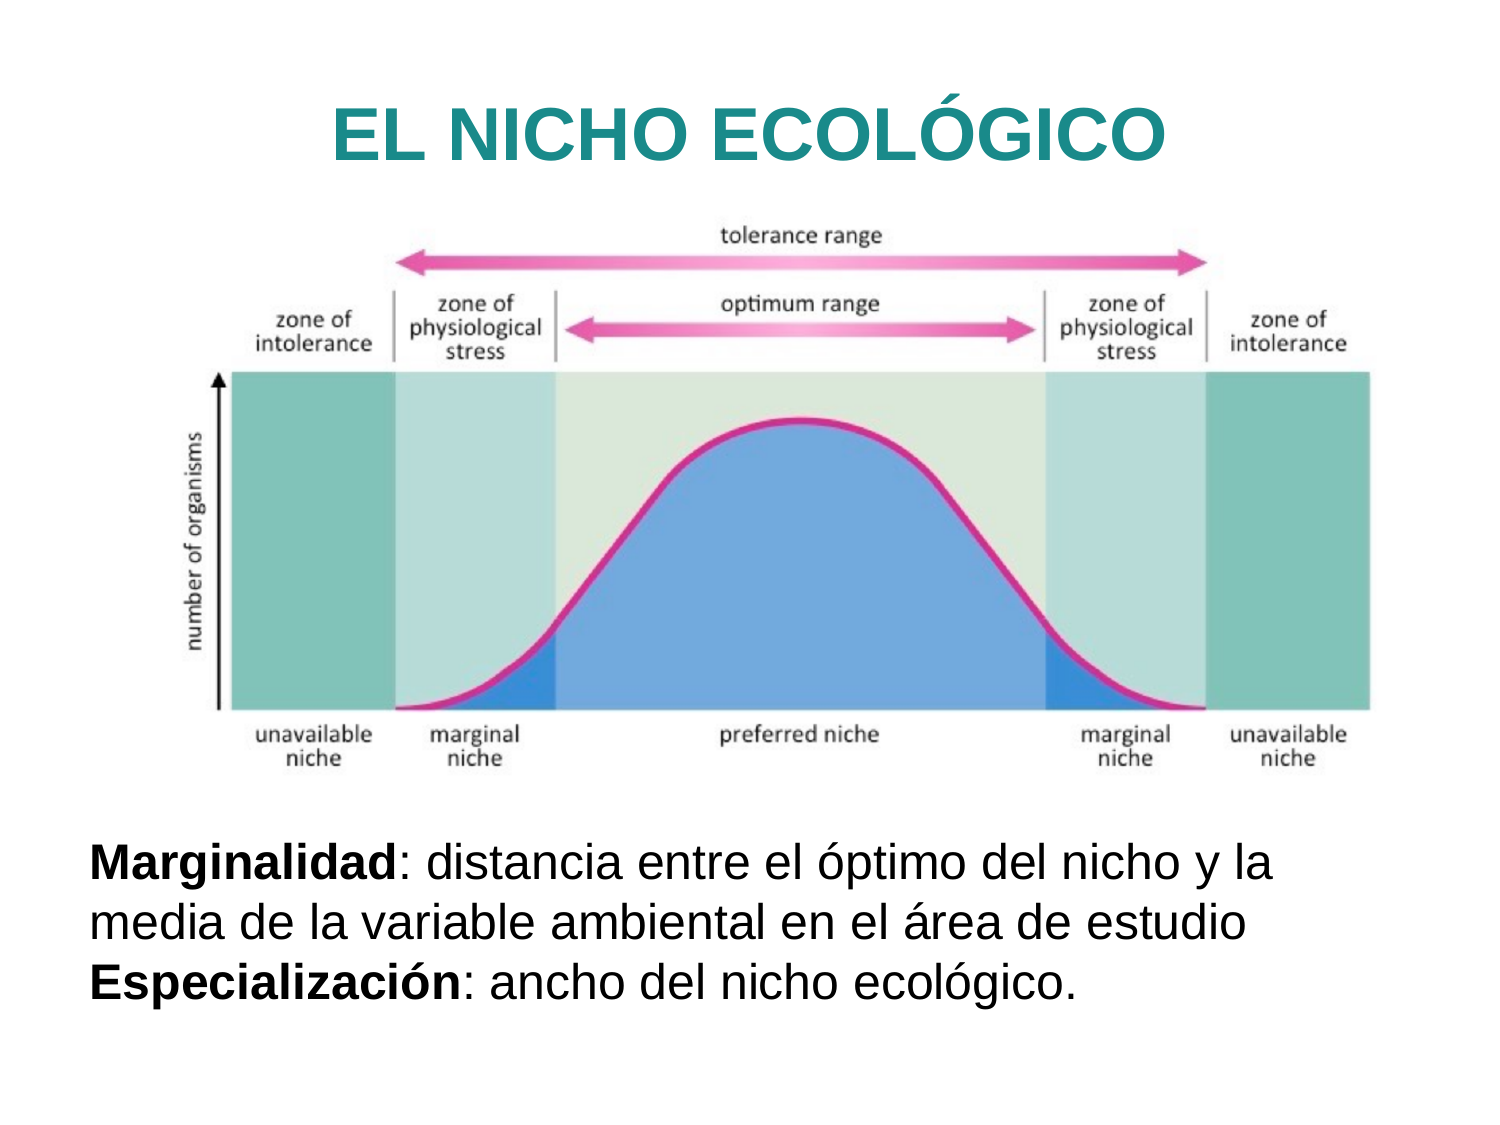

# EL NICHO ECOLÓGICO
Marginalidad: distancia entre el óptimo del nicho y la media de la variable ambiental en el área de estudio
Especialización: ancho del nicho ecológico.